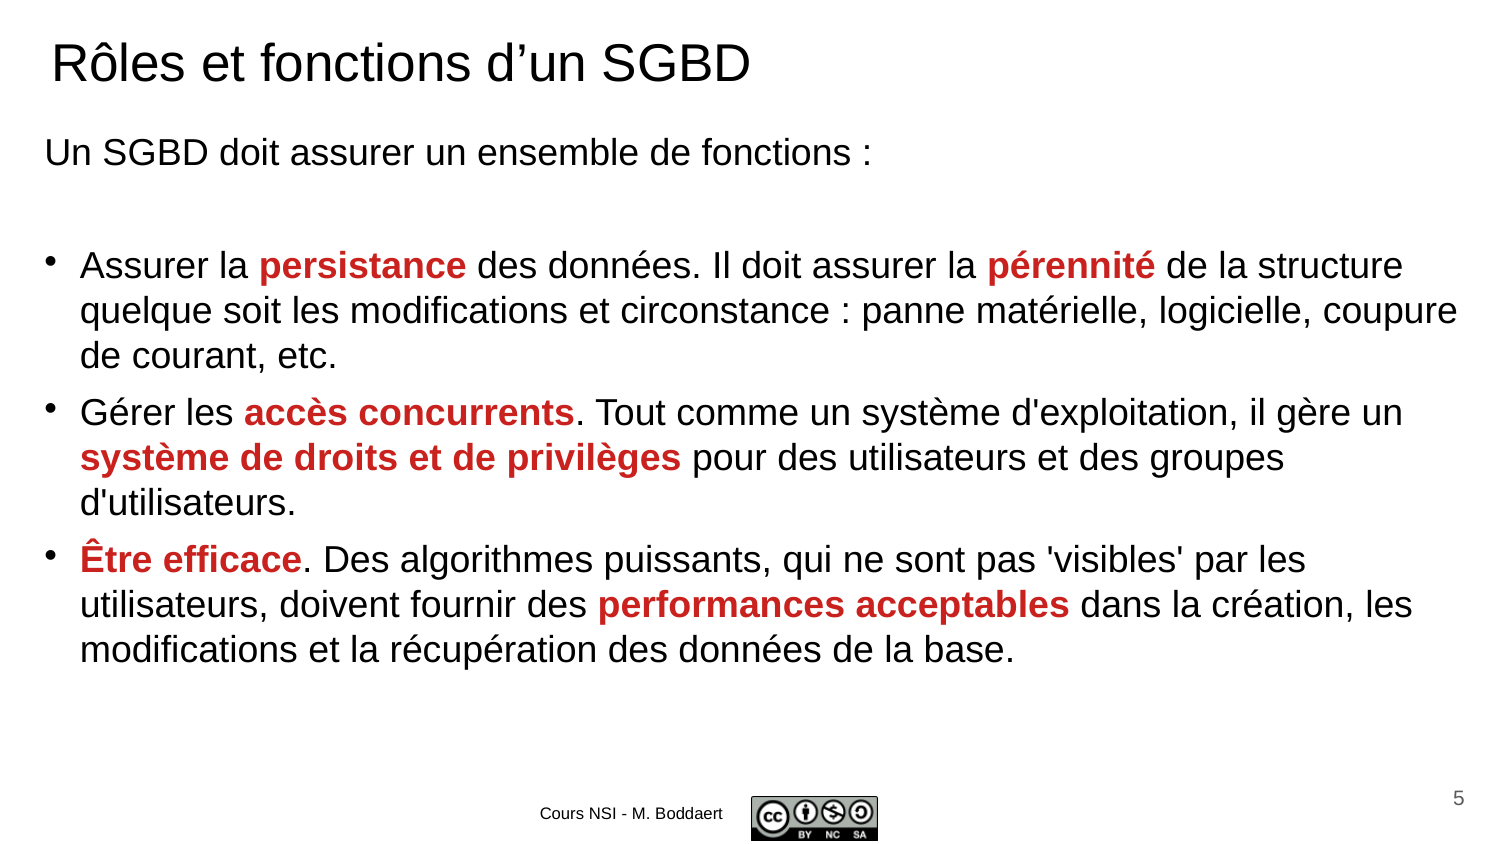

# Rôles et fonctions d’un SGBD
Un SGBD doit assurer un ensemble de fonctions :
Assurer la persistance des données. Il doit assurer la pérennité de la structure quelque soit les modifications et circonstance : panne matérielle, logicielle, coupure de courant, etc.
Gérer les accès concurrents. Tout comme un système d'exploitation, il gère un système de droits et de privilèges pour des utilisateurs et des groupes d'utilisateurs.
Être efficace. Des algorithmes puissants, qui ne sont pas 'visibles' par les utilisateurs, doivent fournir des performances acceptables dans la création, les modifications et la récupération des données de la base.